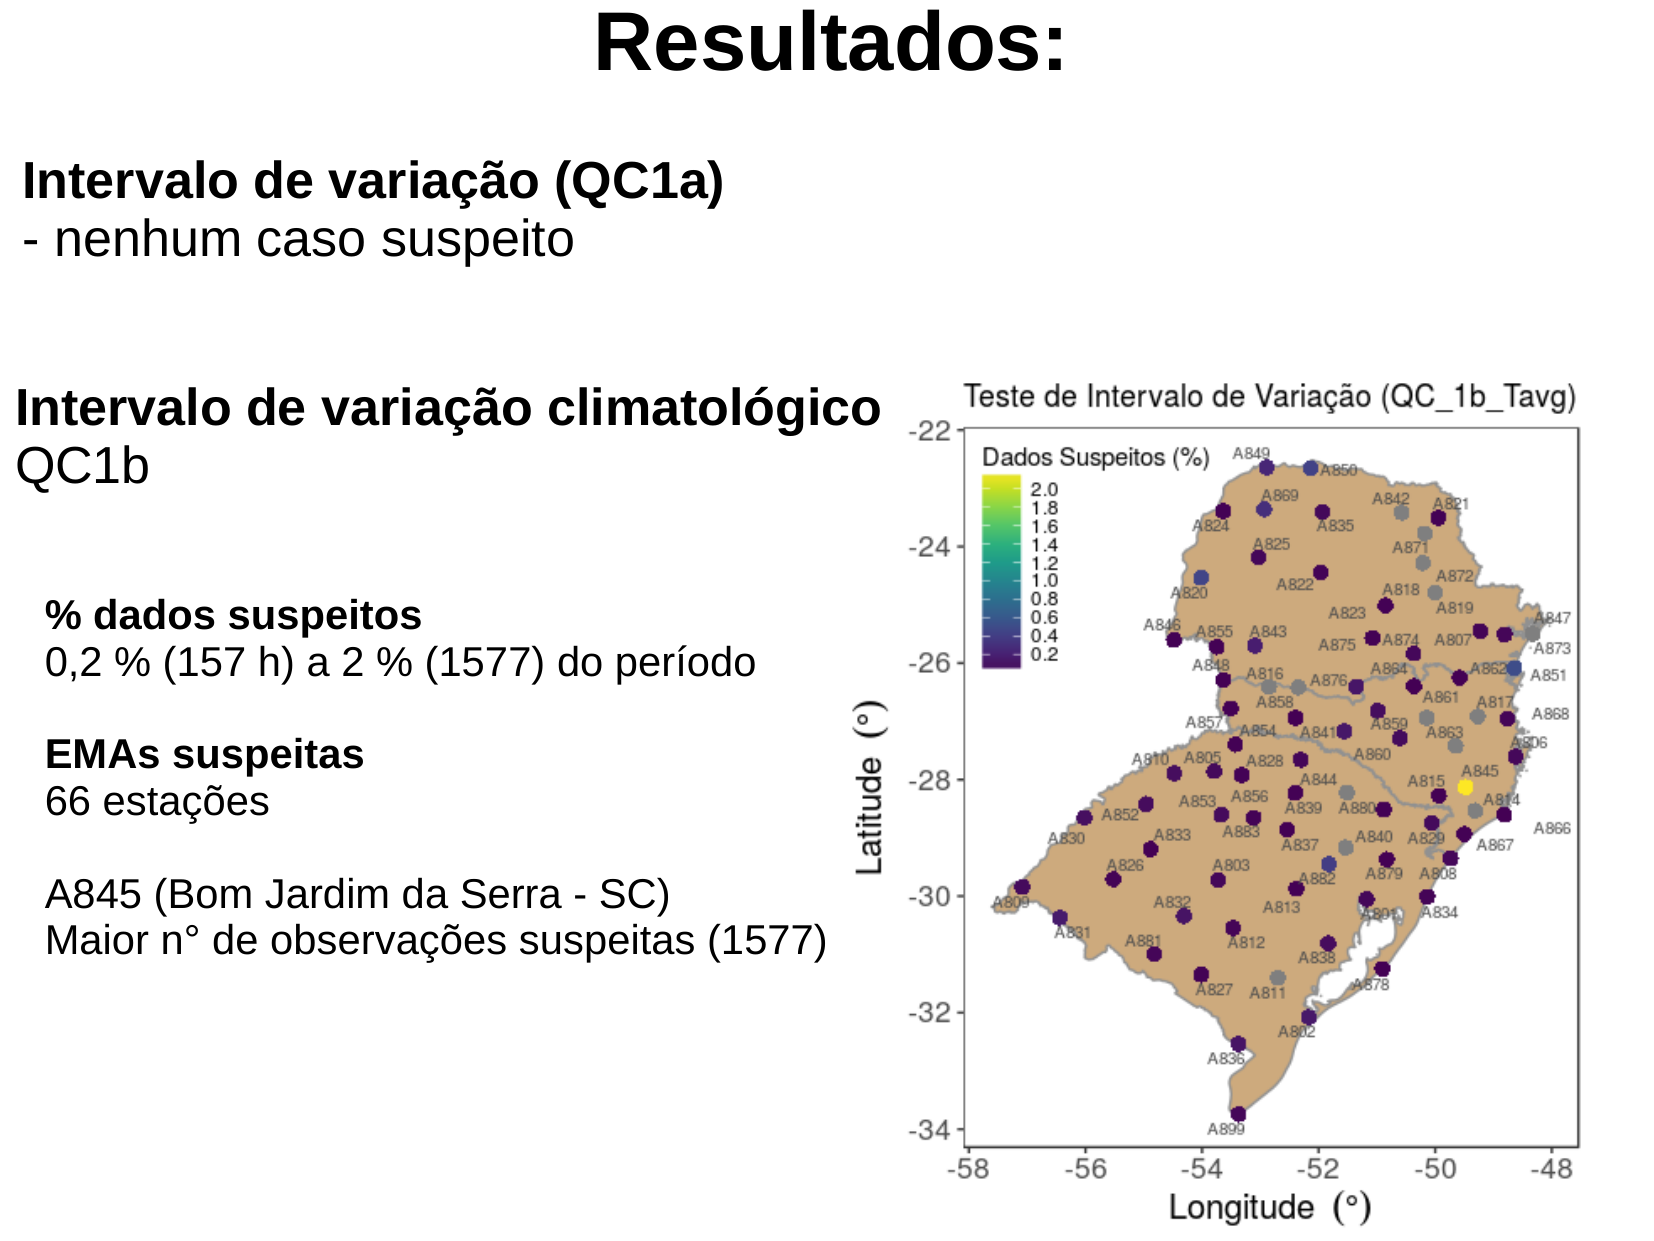

Resultados:
Intervalo de variação (QC1a)
- nenhum caso suspeito
Intervalo de variação climatológico
QC1b
% dados suspeitos
0,2 % (157 h) a 2 % (1577) do período
EMAs suspeitas
66 estações
A845 (Bom Jardim da Serra - SC)
Maior n° de observações suspeitas (1577)